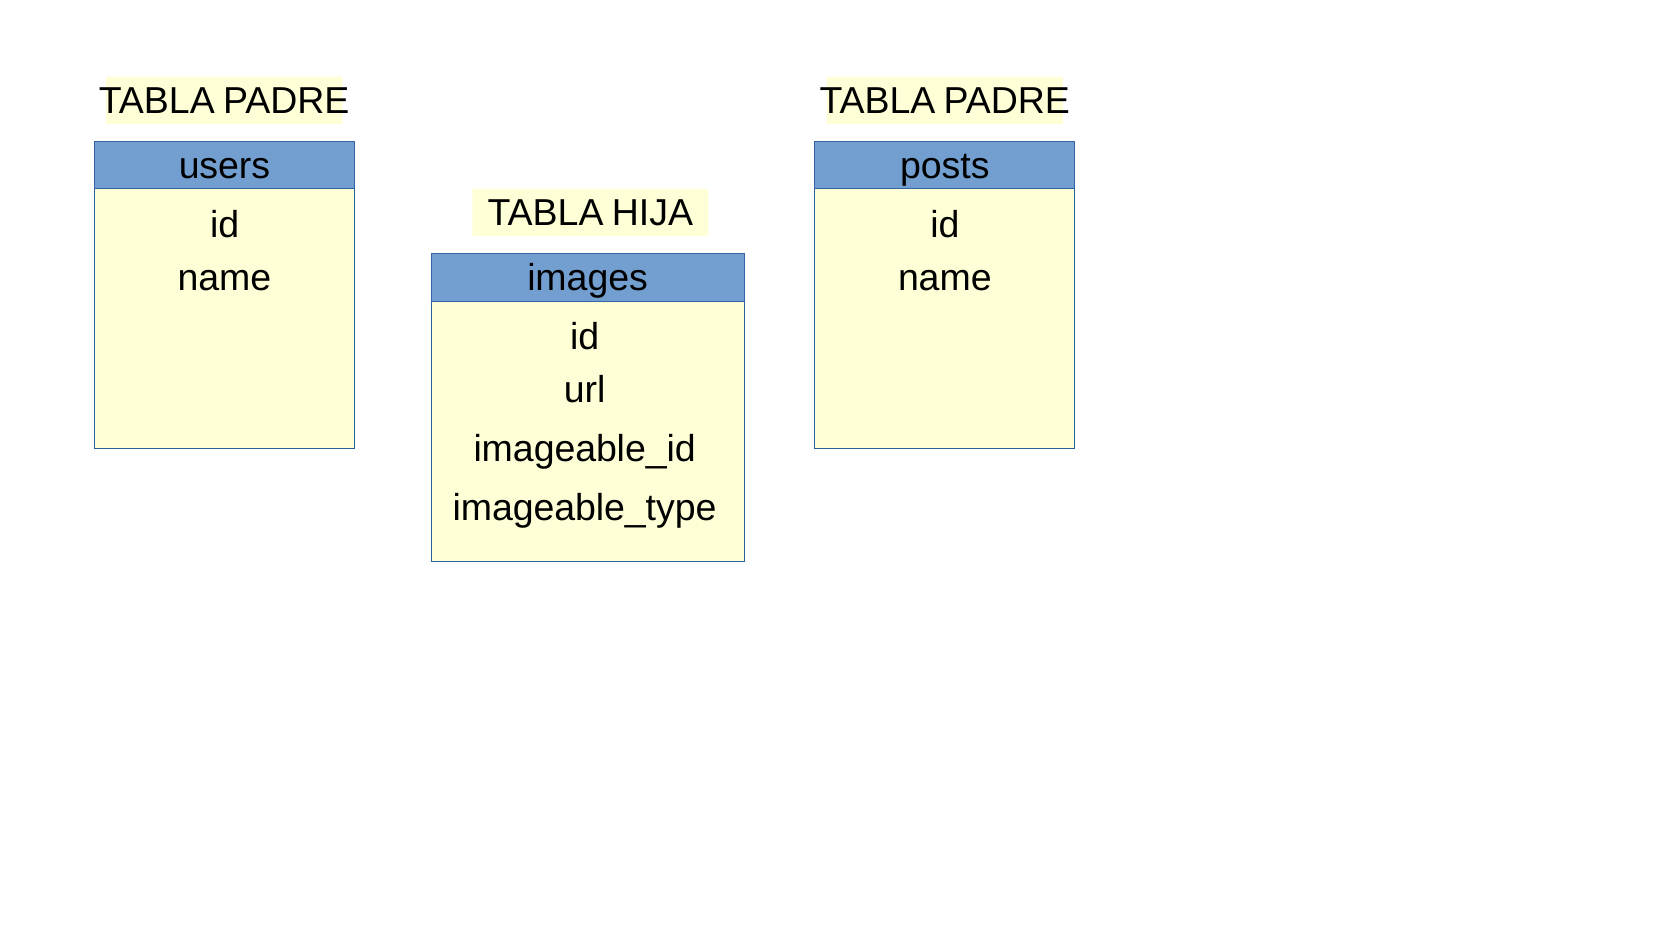

TABLA PADRE
TABLA PADRE
users
posts
TABLA HIJA
id
id
name
images
name
id
url
imageable_id
imageable_type